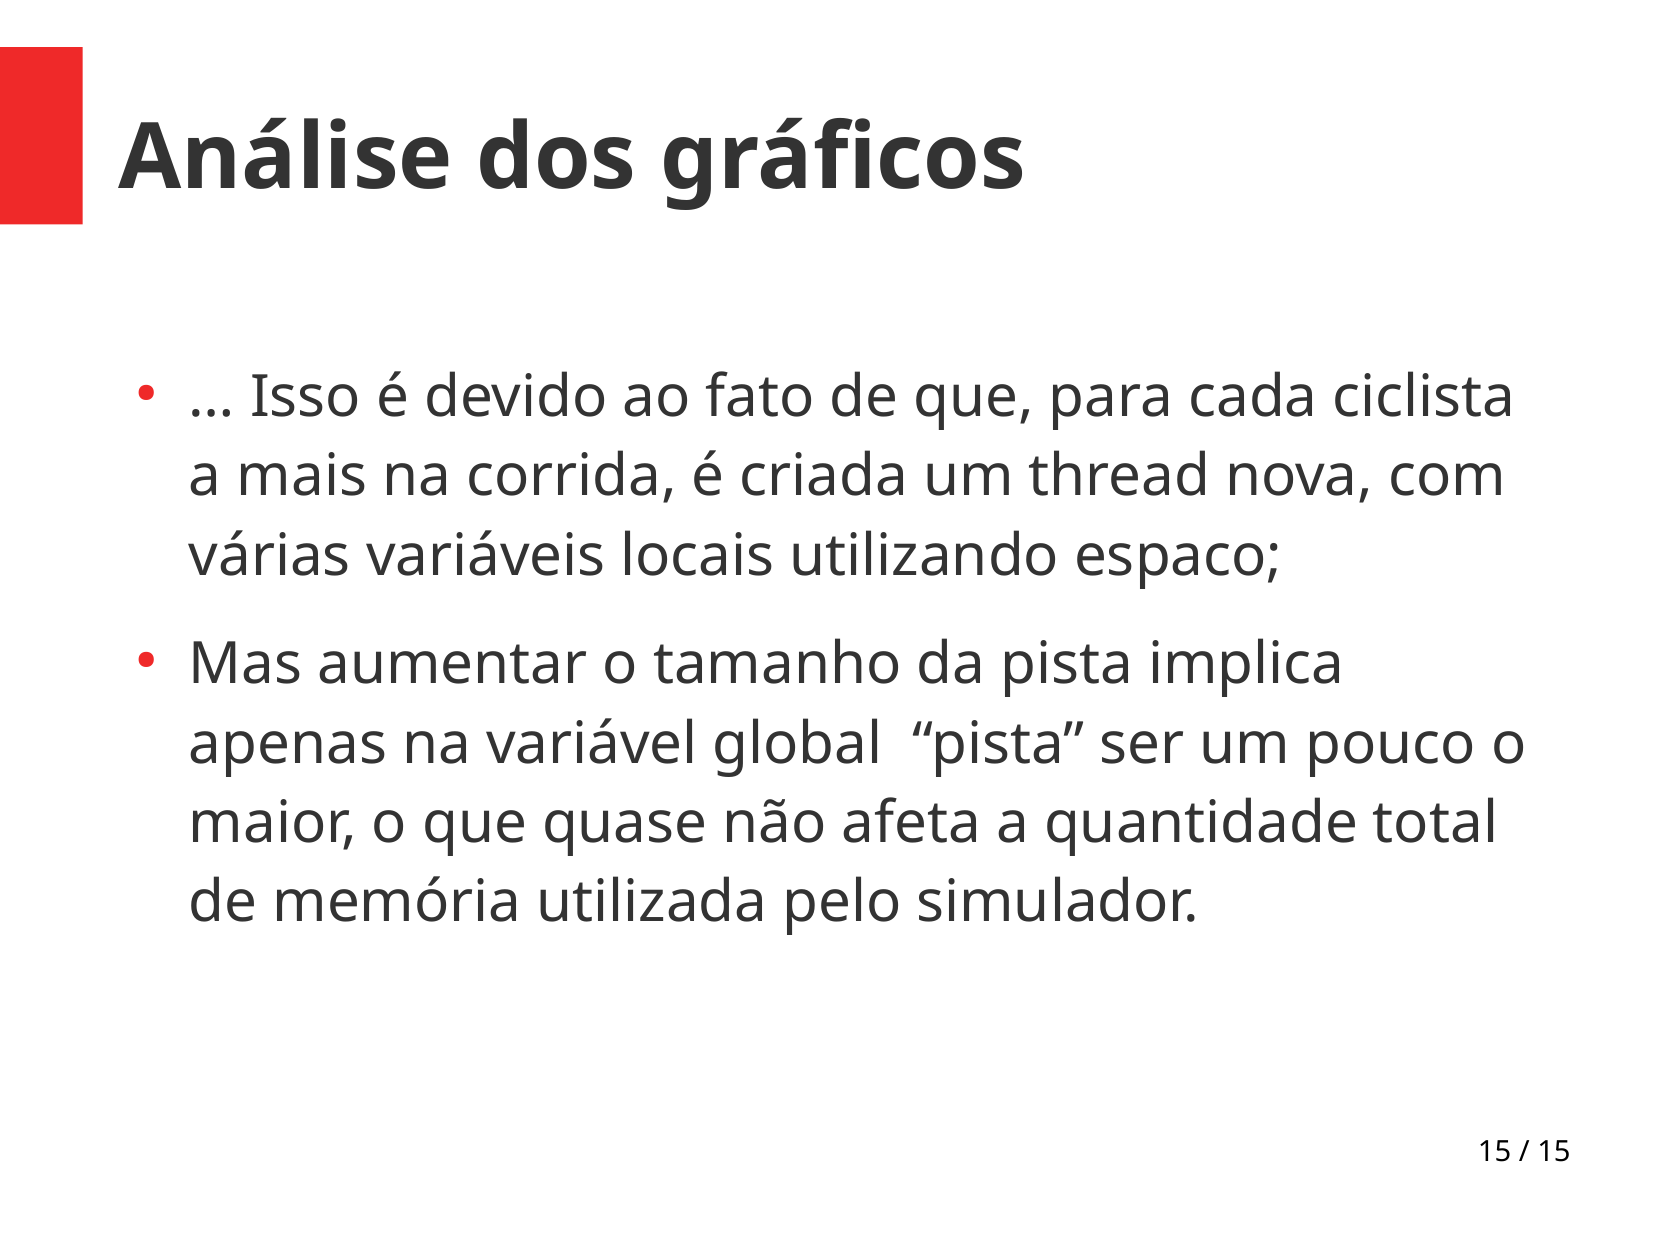

# Análise dos gráficos
… Isso é devido ao fato de que, para cada ciclista a mais na corrida, é criada um thread nova, com várias variáveis locais utilizando espaco;
Mas aumentar o tamanho da pista implica apenas na variável global “pista” ser um pouco o maior, o que quase não afeta a quantidade total de memória utilizada pelo simulador.
15